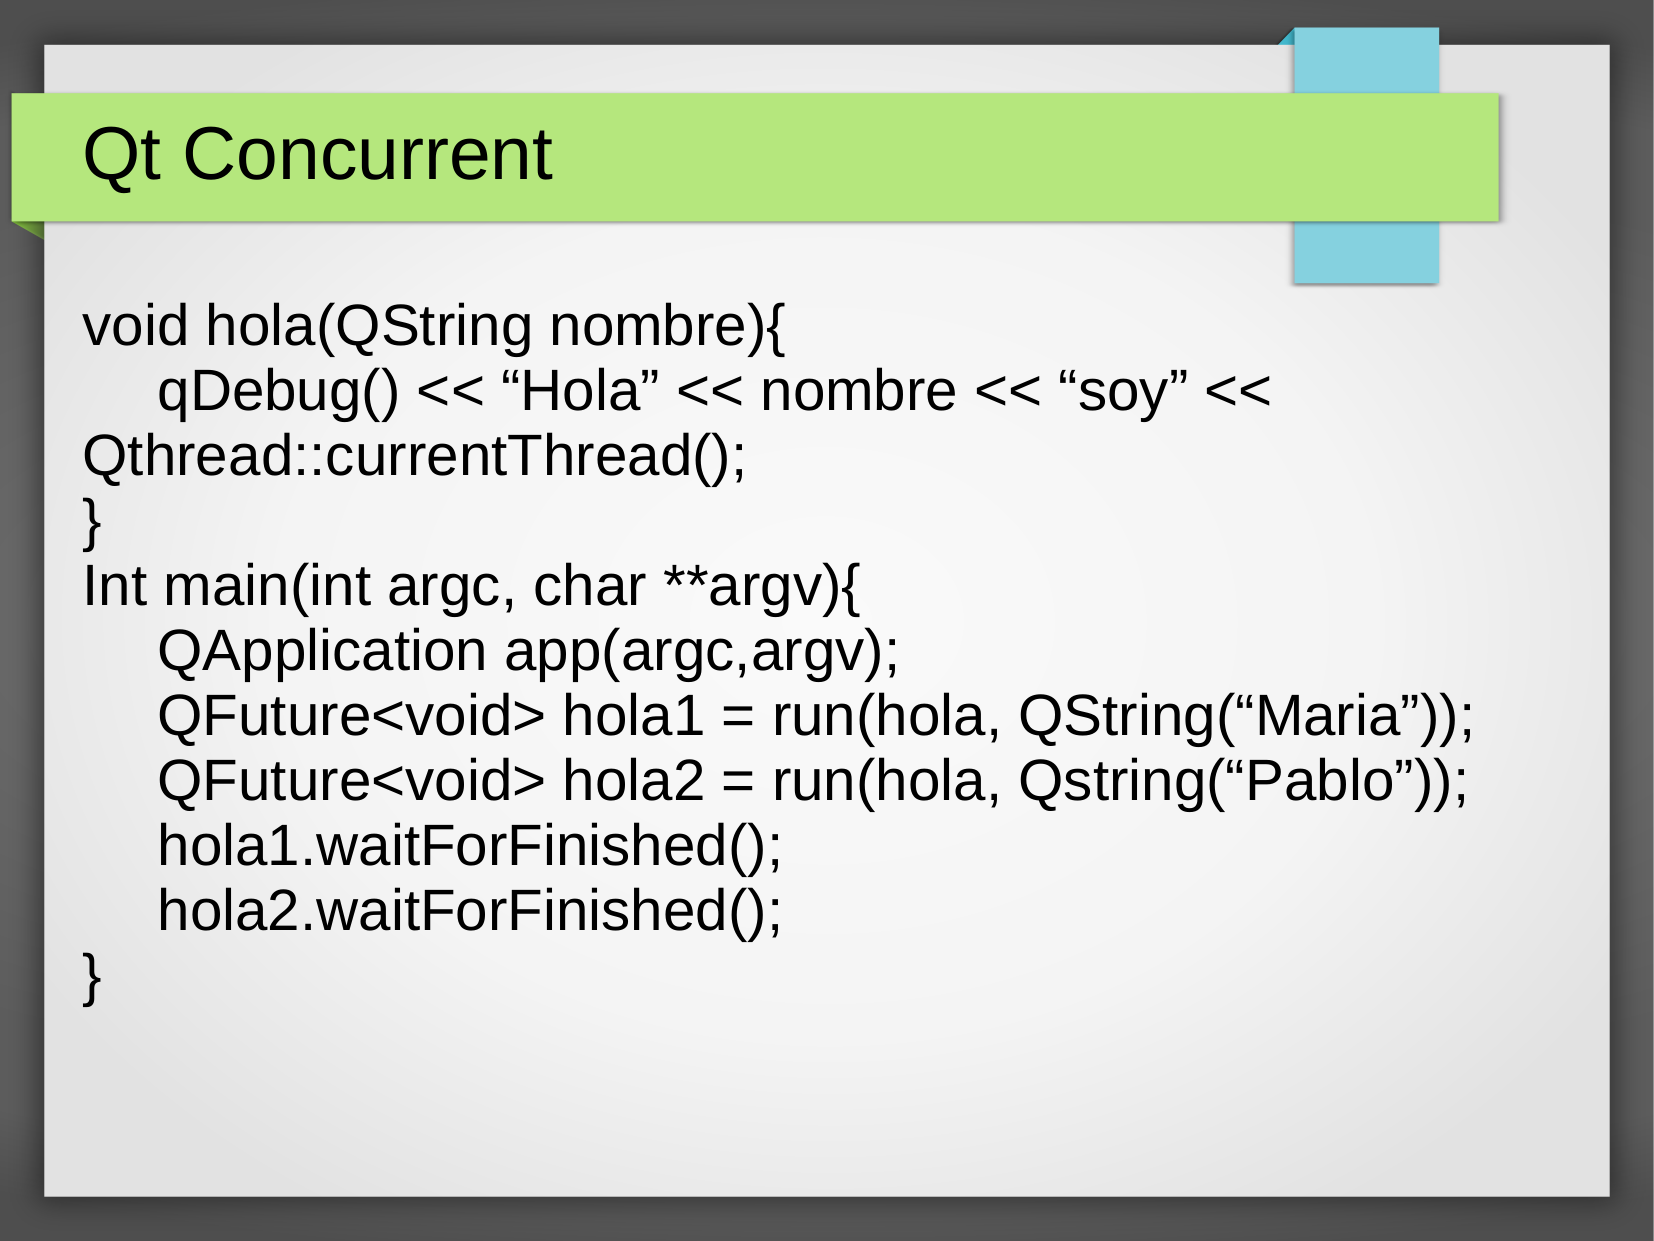

# Qt Concurrent
void hola(QString nombre){
	qDebug() << “Hola” << nombre << “soy” << 			Qthread::currentThread();
}
Int main(int argc, char **argv){
	QApplication app(argc,argv);
	QFuture<void> hola1 = run(hola, QString(“Maria”));
	QFuture<void> hola2 = run(hola, Qstring(“Pablo”));
	hola1.waitForFinished();
	hola2.waitForFinished();
}